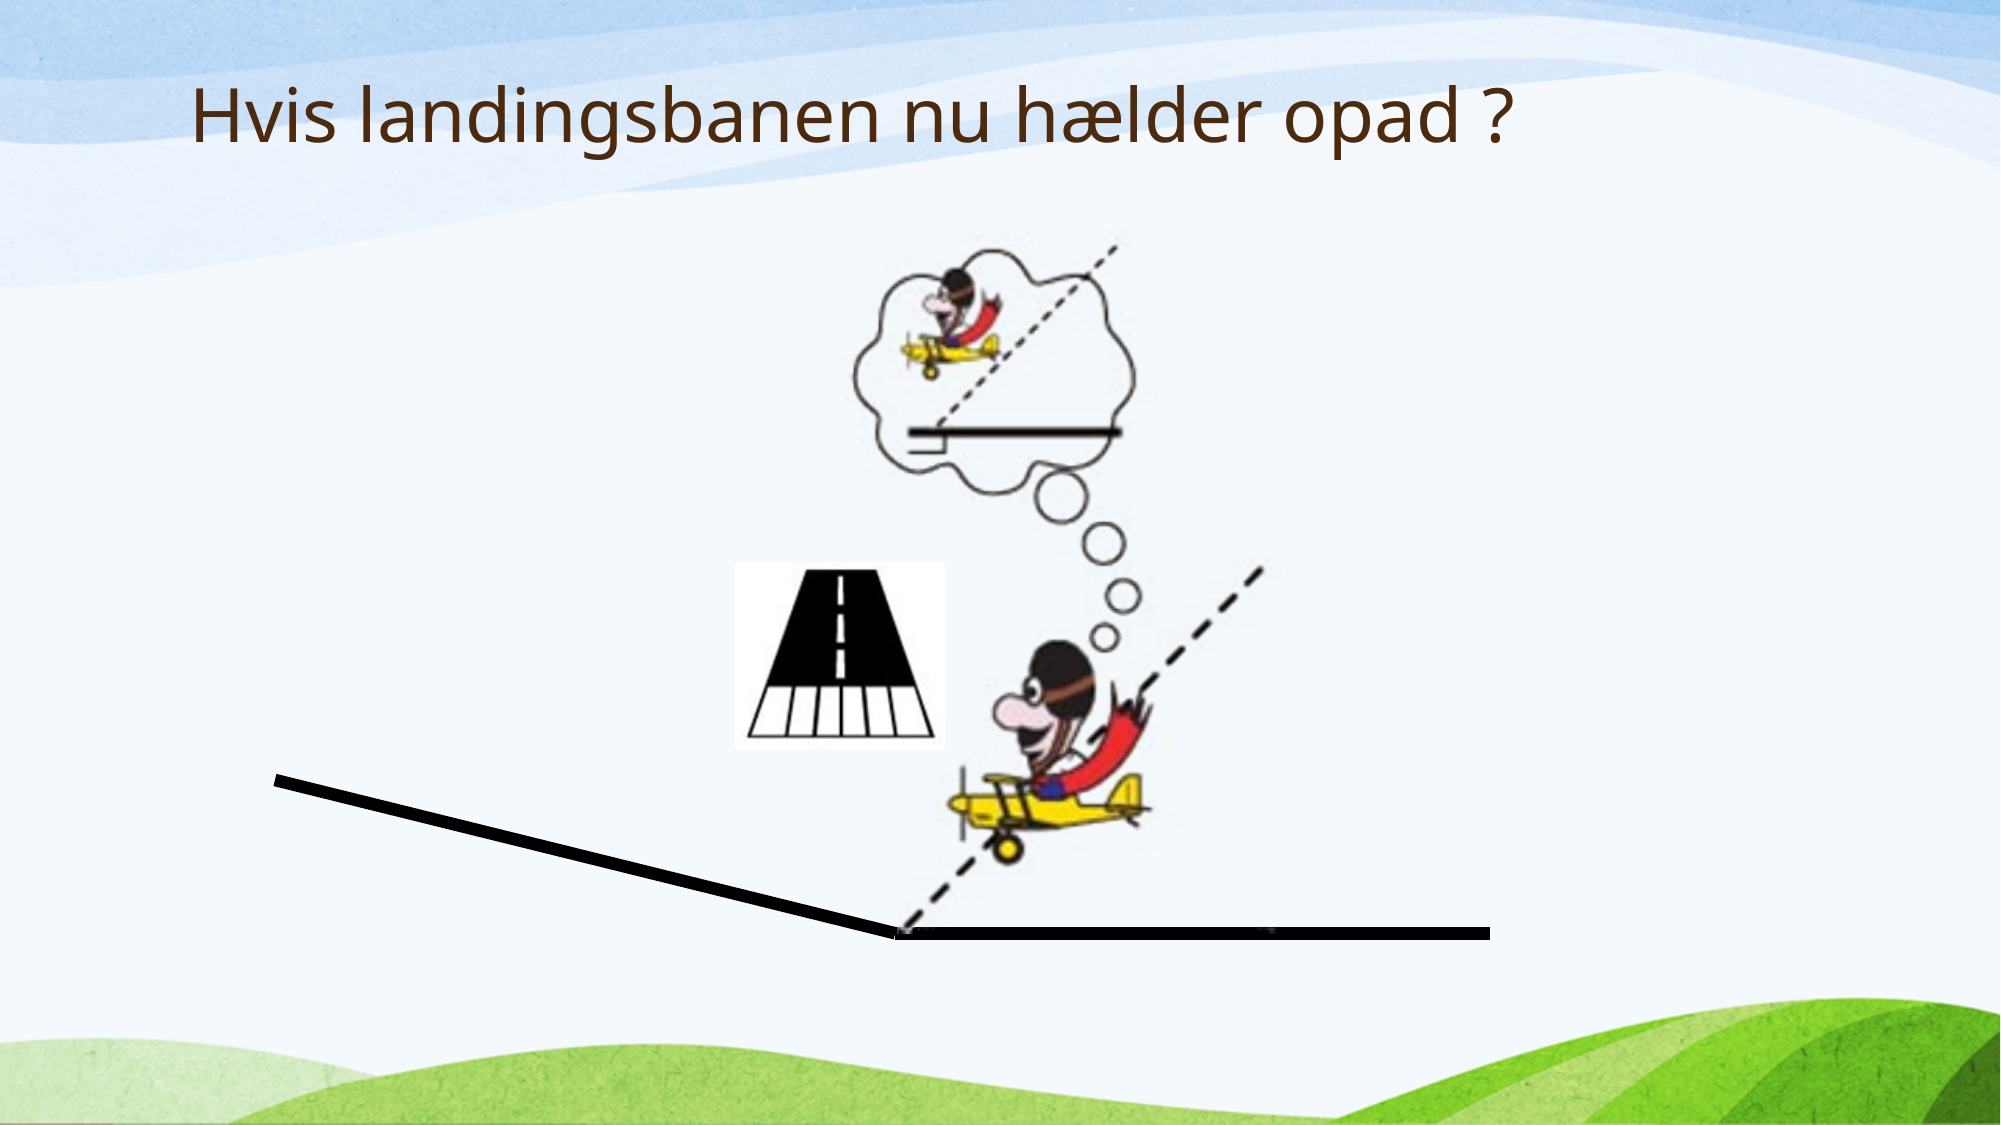

# Hvis landingsbanen nu hælder opad ?